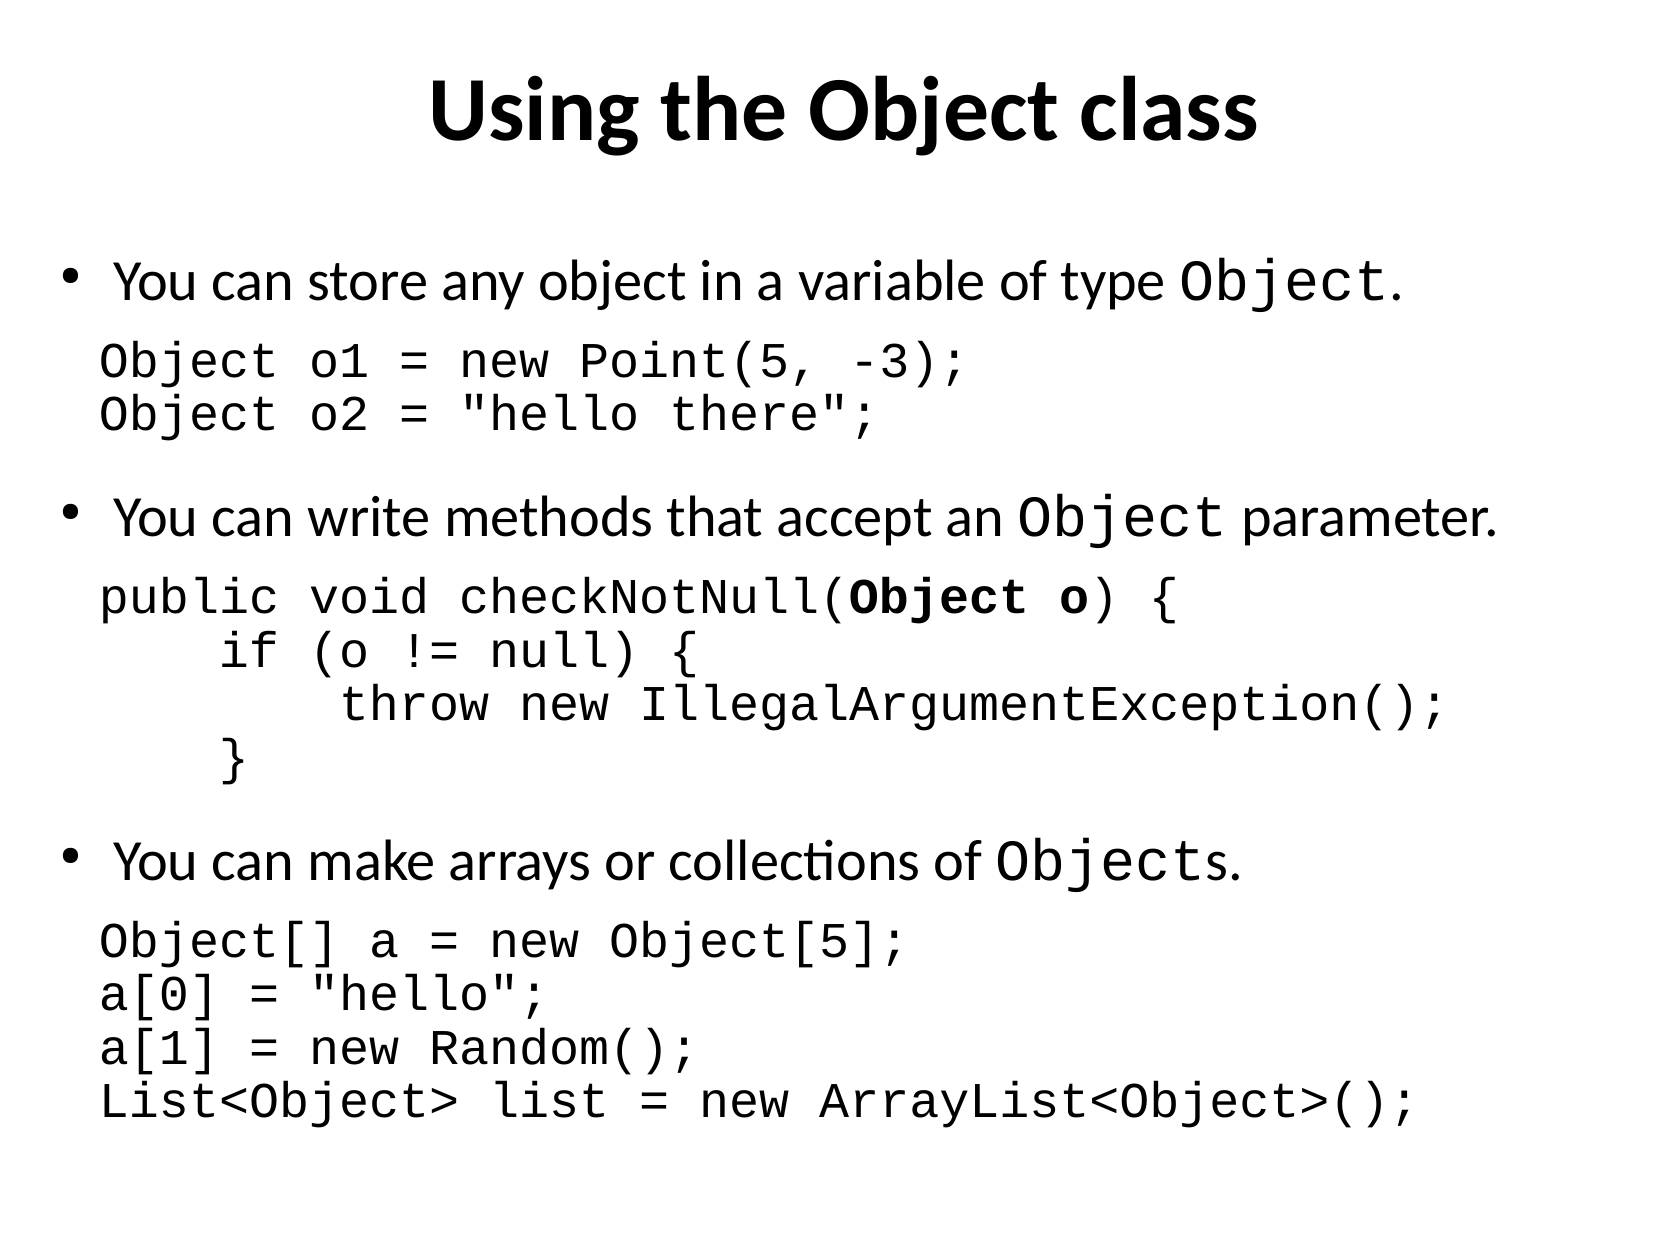

# Using the Object class
You can store any object in a variable of type Object.
Object o1 = new Point(5, -3);
Object o2 = "hello there";
You can write methods that accept an Object parameter.
public void checkNotNull(Object o) {
 if (o != null) {
 throw new IllegalArgumentException();
 }
You can make arrays or collections of Objects.
Object[] a = new Object[5];
a[0] = "hello";
a[1] = new Random();
List<Object> list = new ArrayList<Object>();